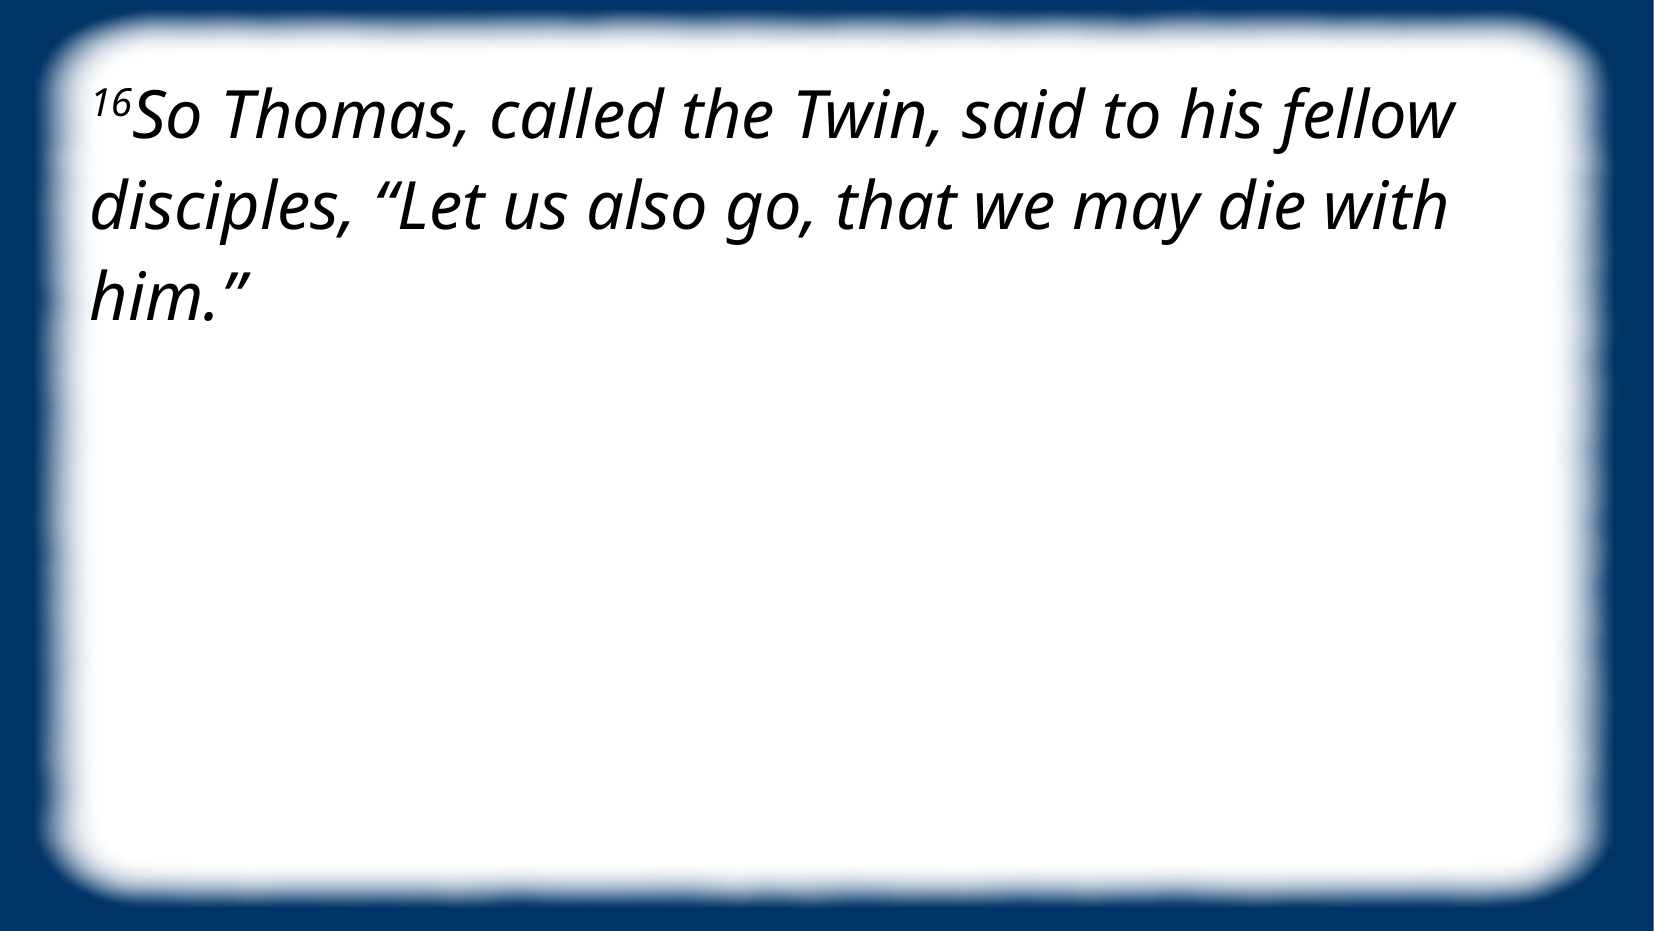

16So Thomas, called the Twin, said to his fellow disciples, “Let us also go, that we may die with him.”